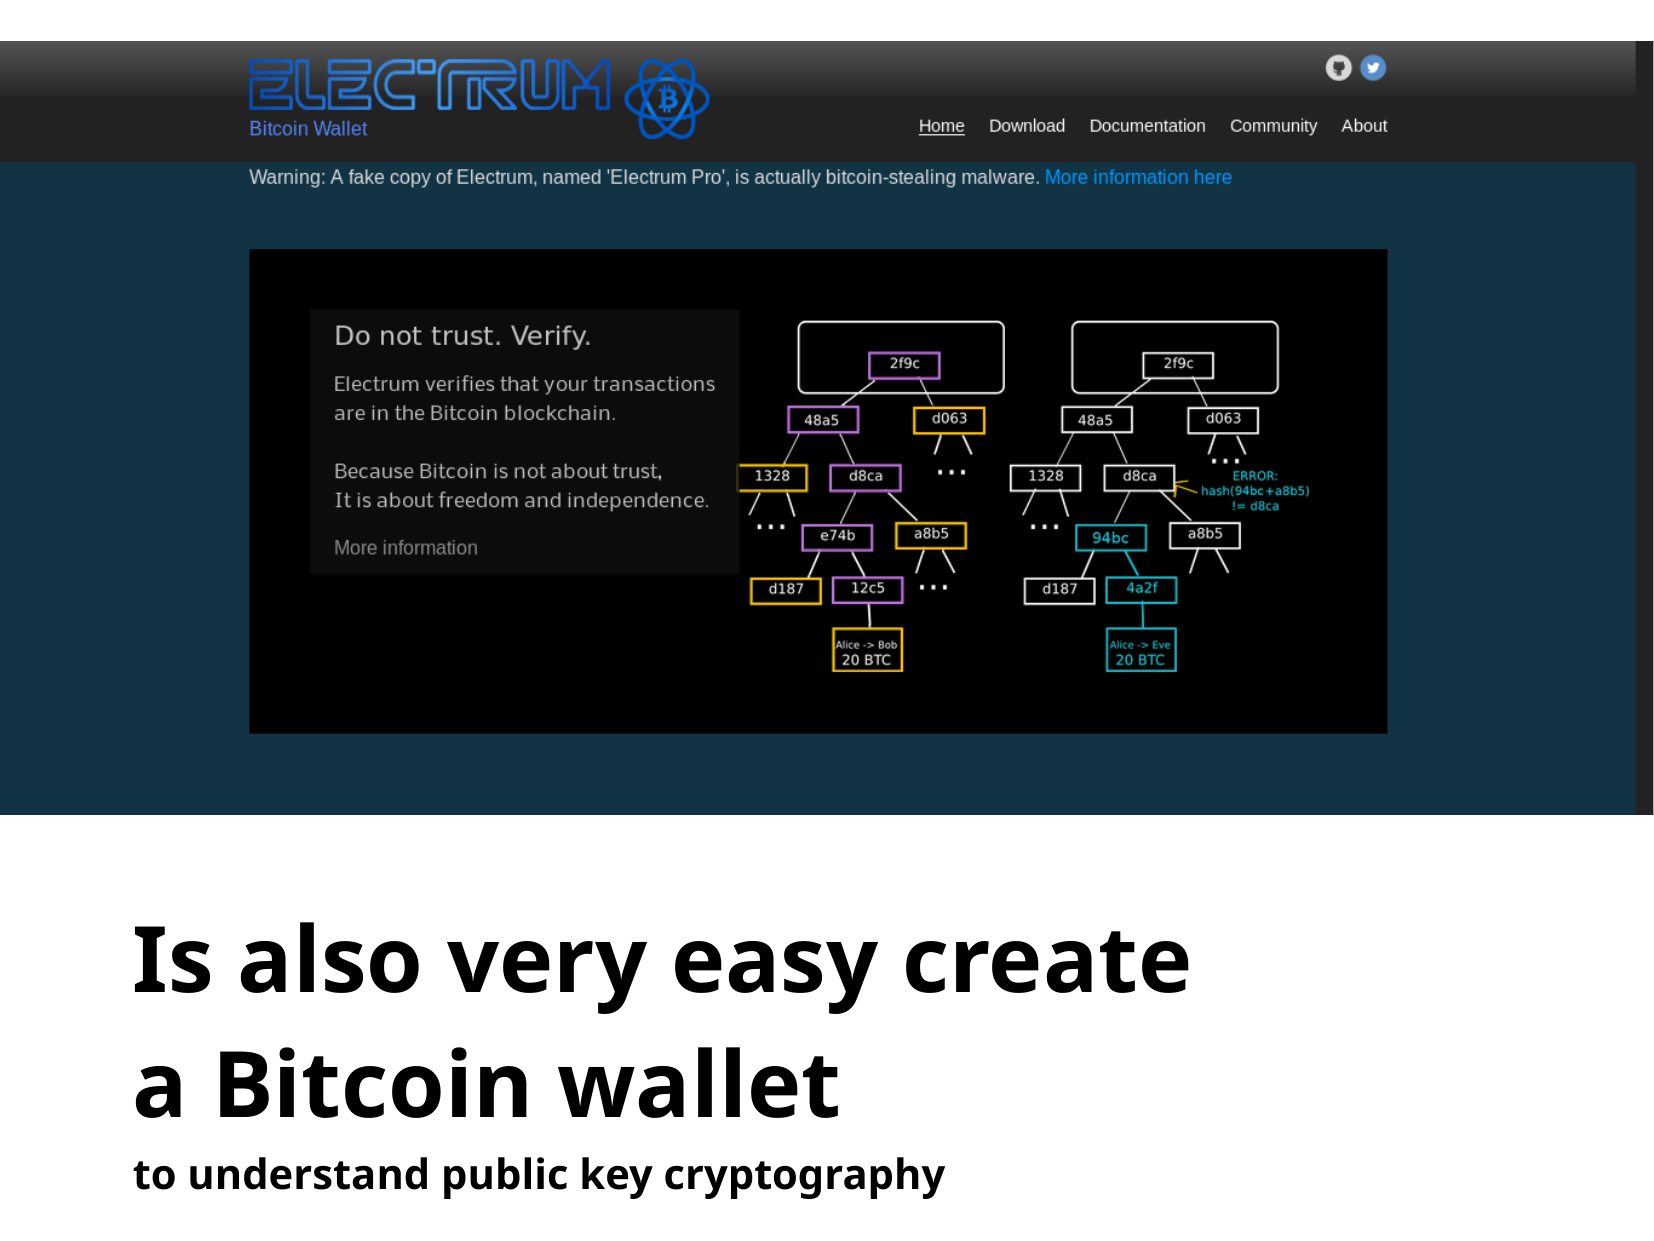

Is also very easy create a Bitcoin wallet
to understand public key cryptography